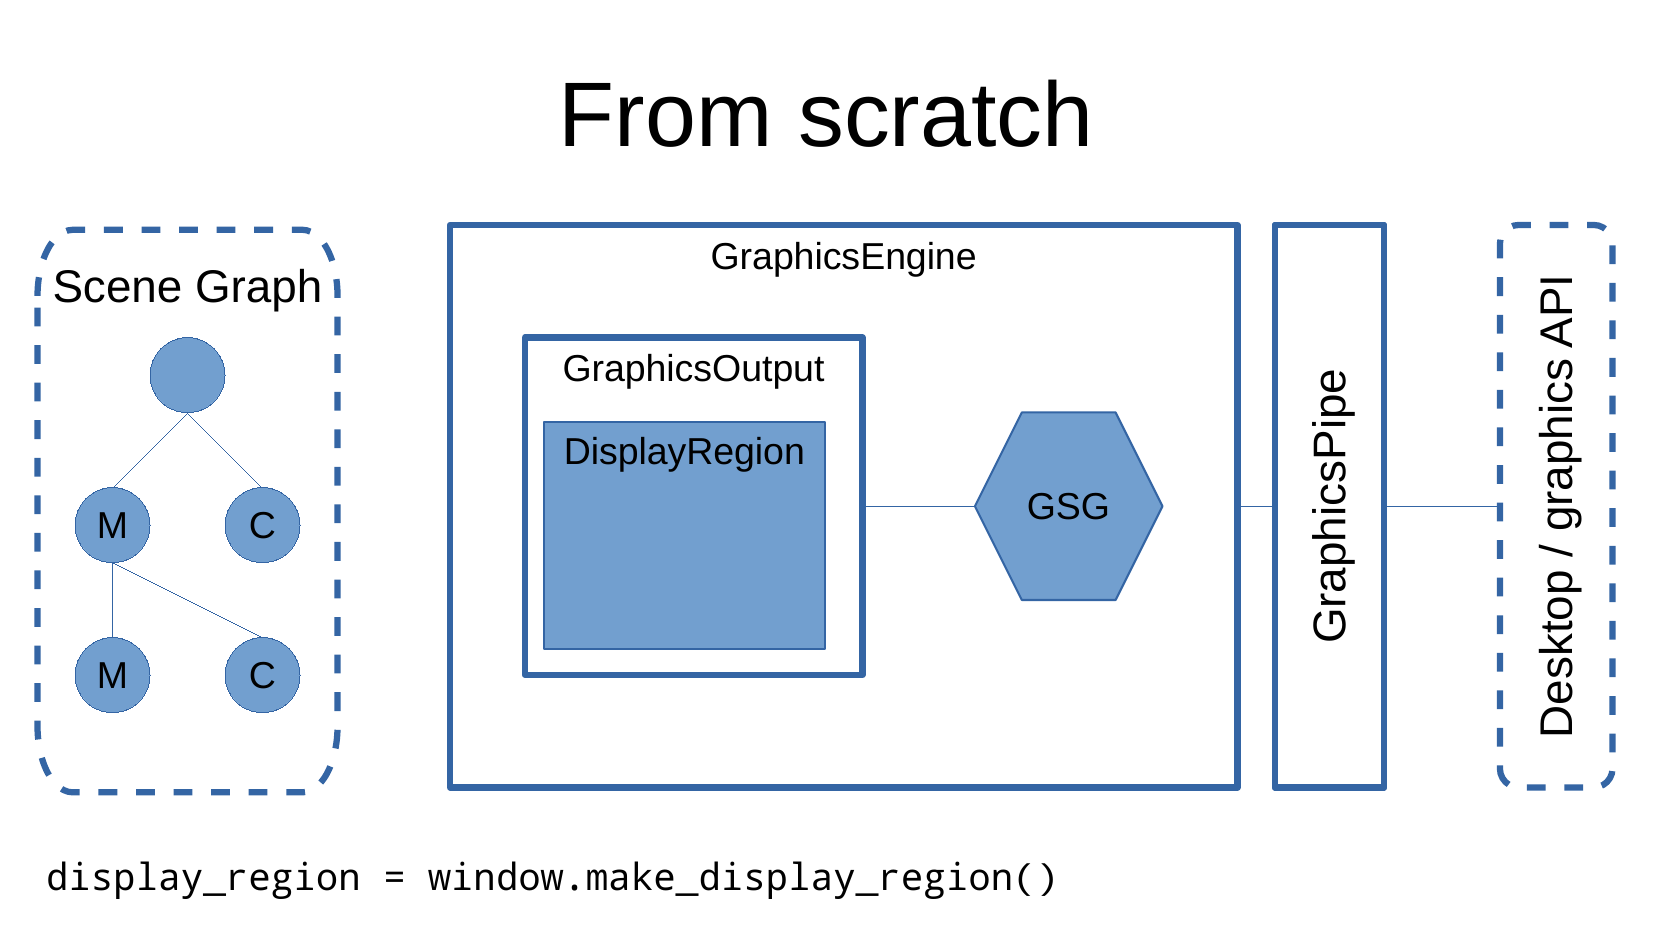

# From scratch
GraphicsEngine
GraphicsPipe
Scene Graph
GraphicsOutput
GSG
DisplayRegion
Desktop / graphics API
M
C
M
C
display_region = window.make_display_region()